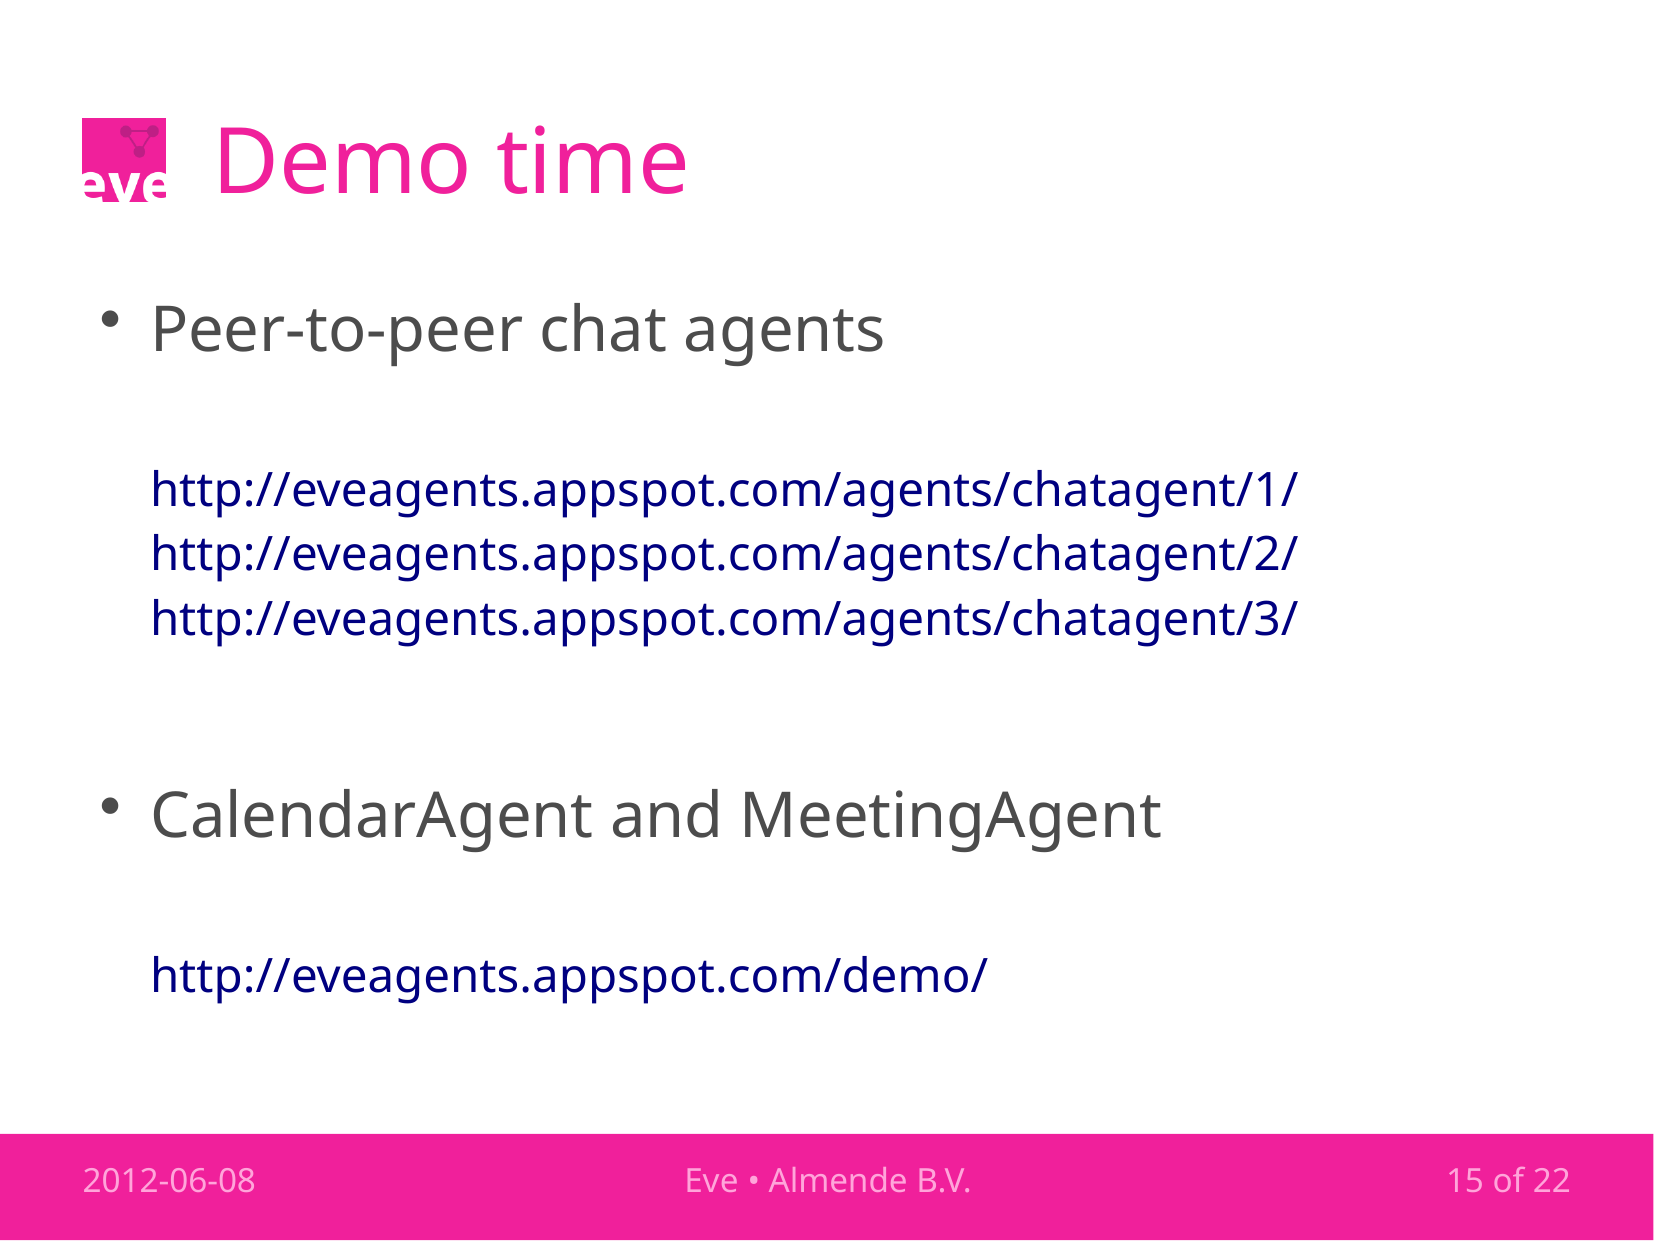

# Demo time
Peer-to-peer chat agents
http://eveagents.appspot.com/agents/chatagent/1/
http://eveagents.appspot.com/agents/chatagent/2/
http://eveagents.appspot.com/agents/chatagent/3/
CalendarAgent and MeetingAgent
http://eveagents.appspot.com/demo/
2012-06-08
15